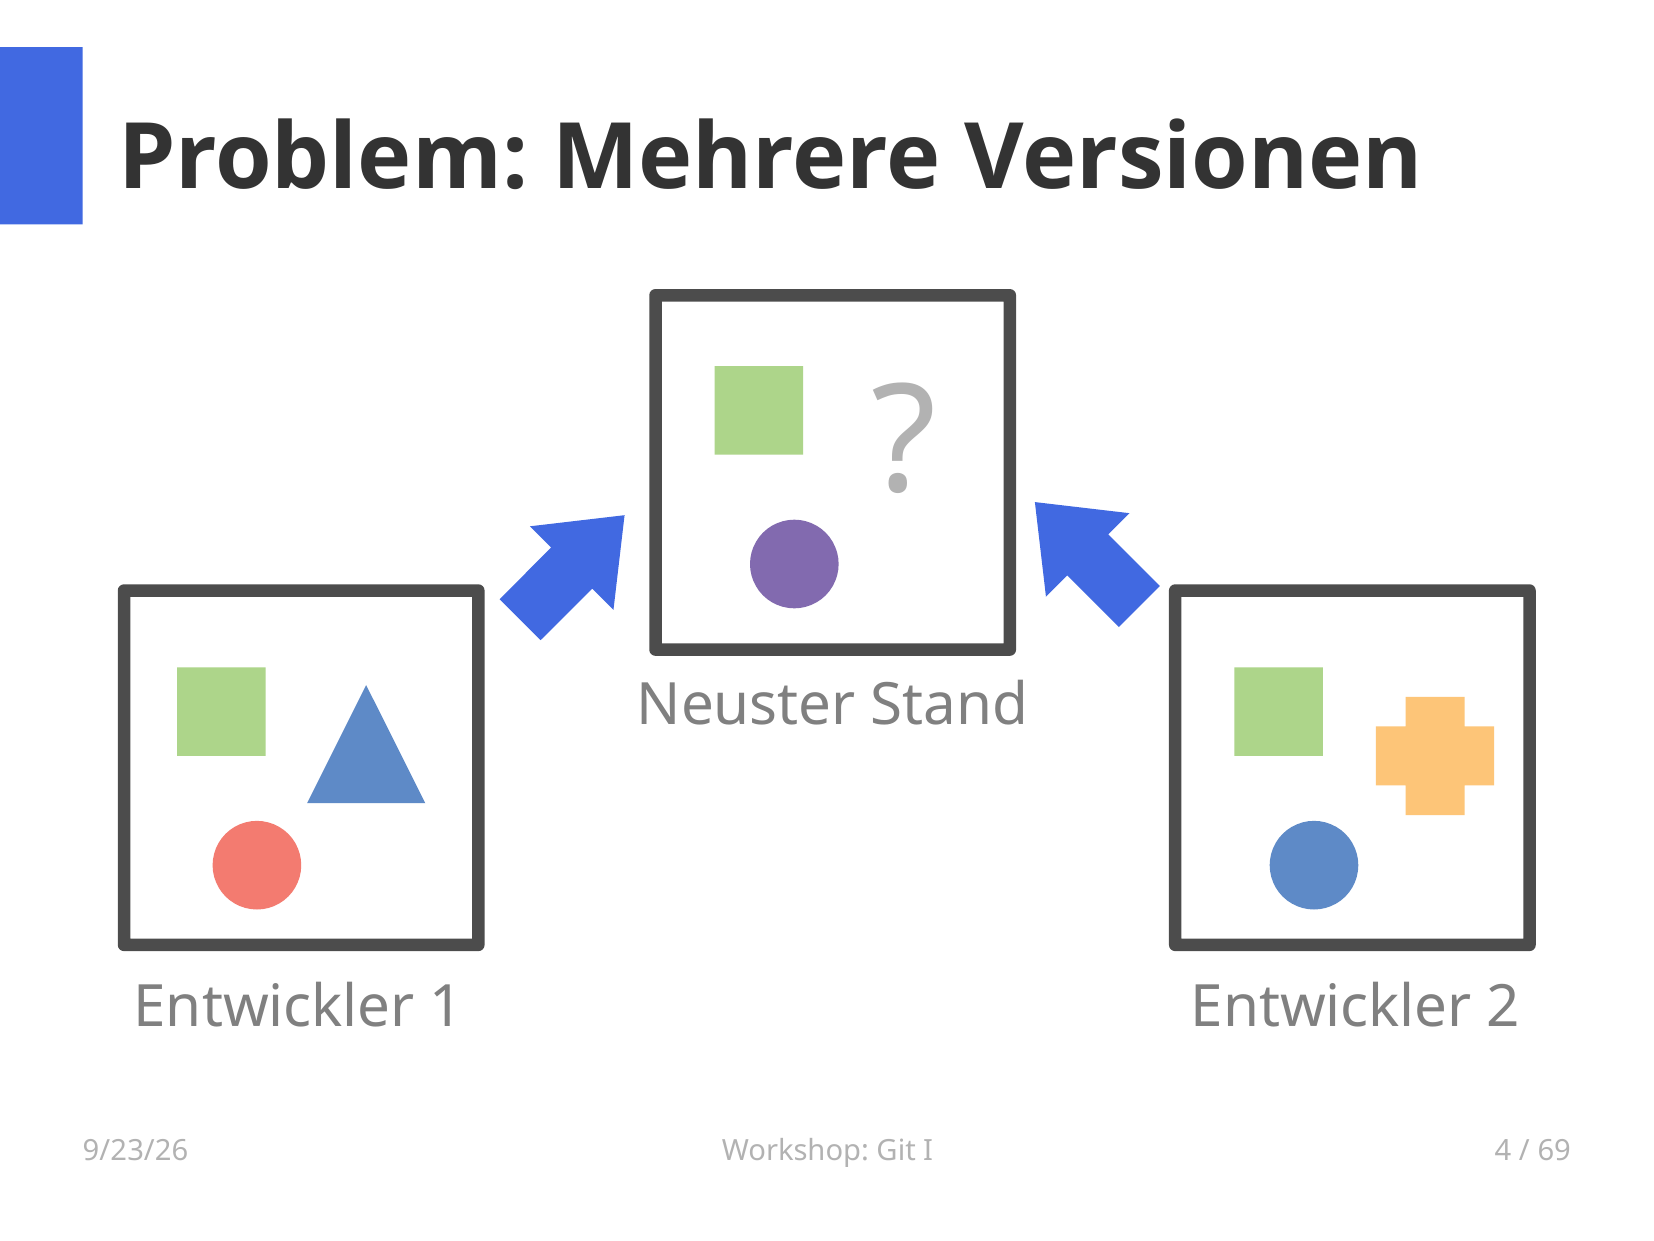

# Problem: Mehrere Versionen
?
Neuster Stand
Entwickler 1
Entwickler 2